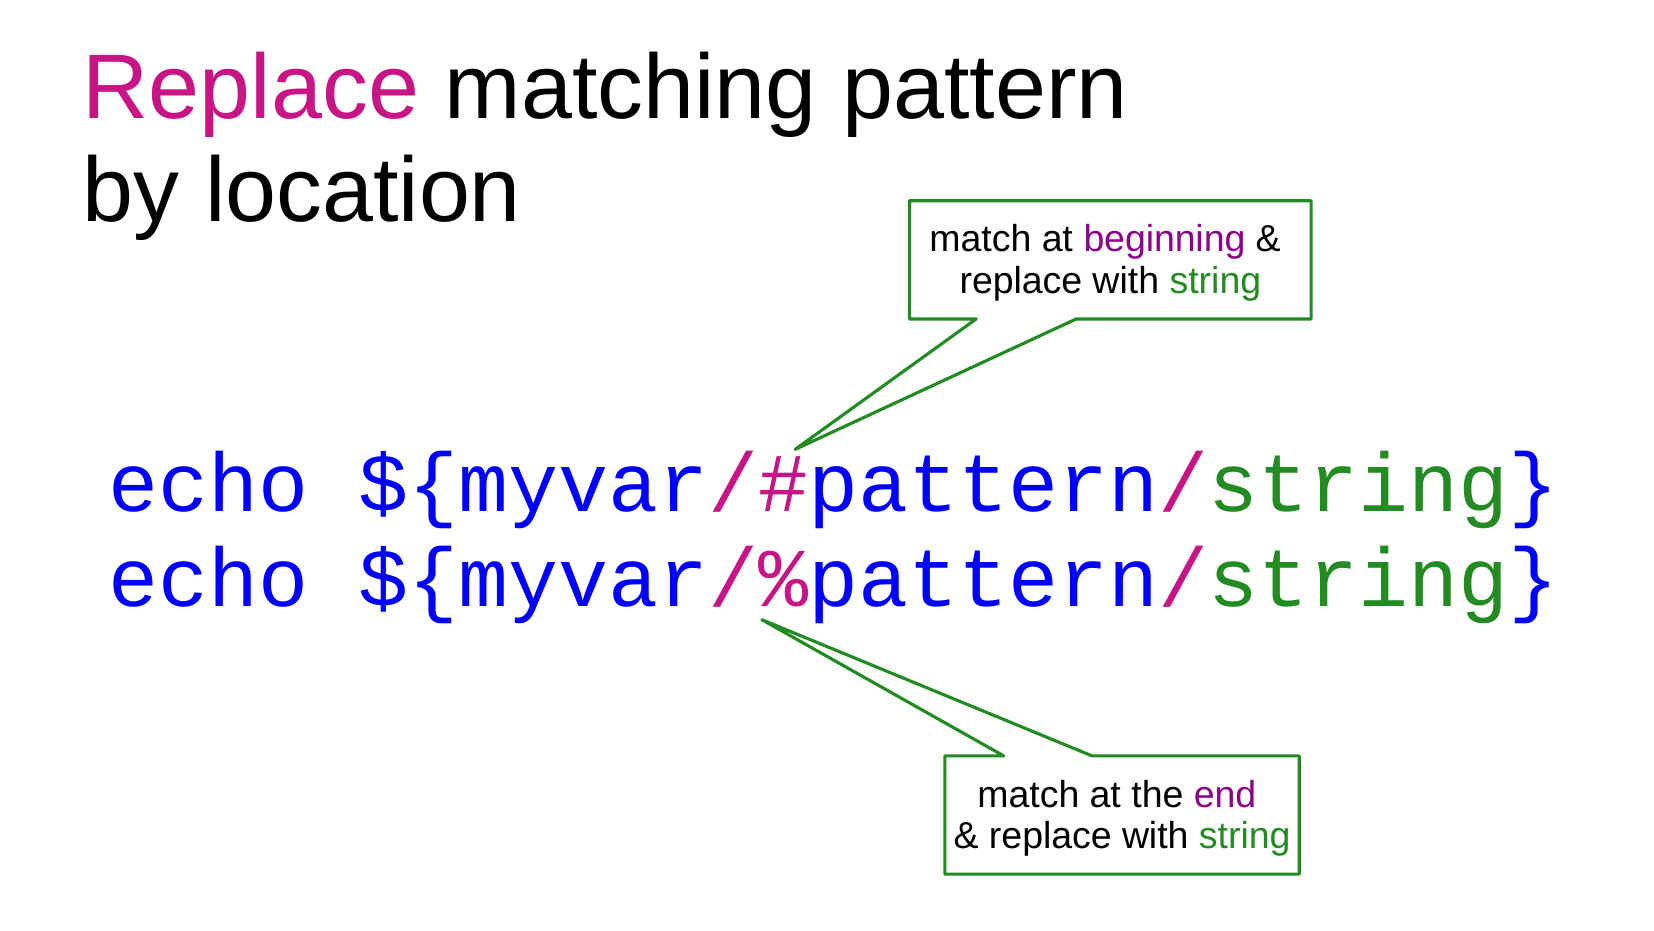

# Replace matching pattern by location
match at beginning &
replace with string
echo ${myvar/#pattern/string}
echo ${myvar/%pattern/string}
match at the end
& replace with string